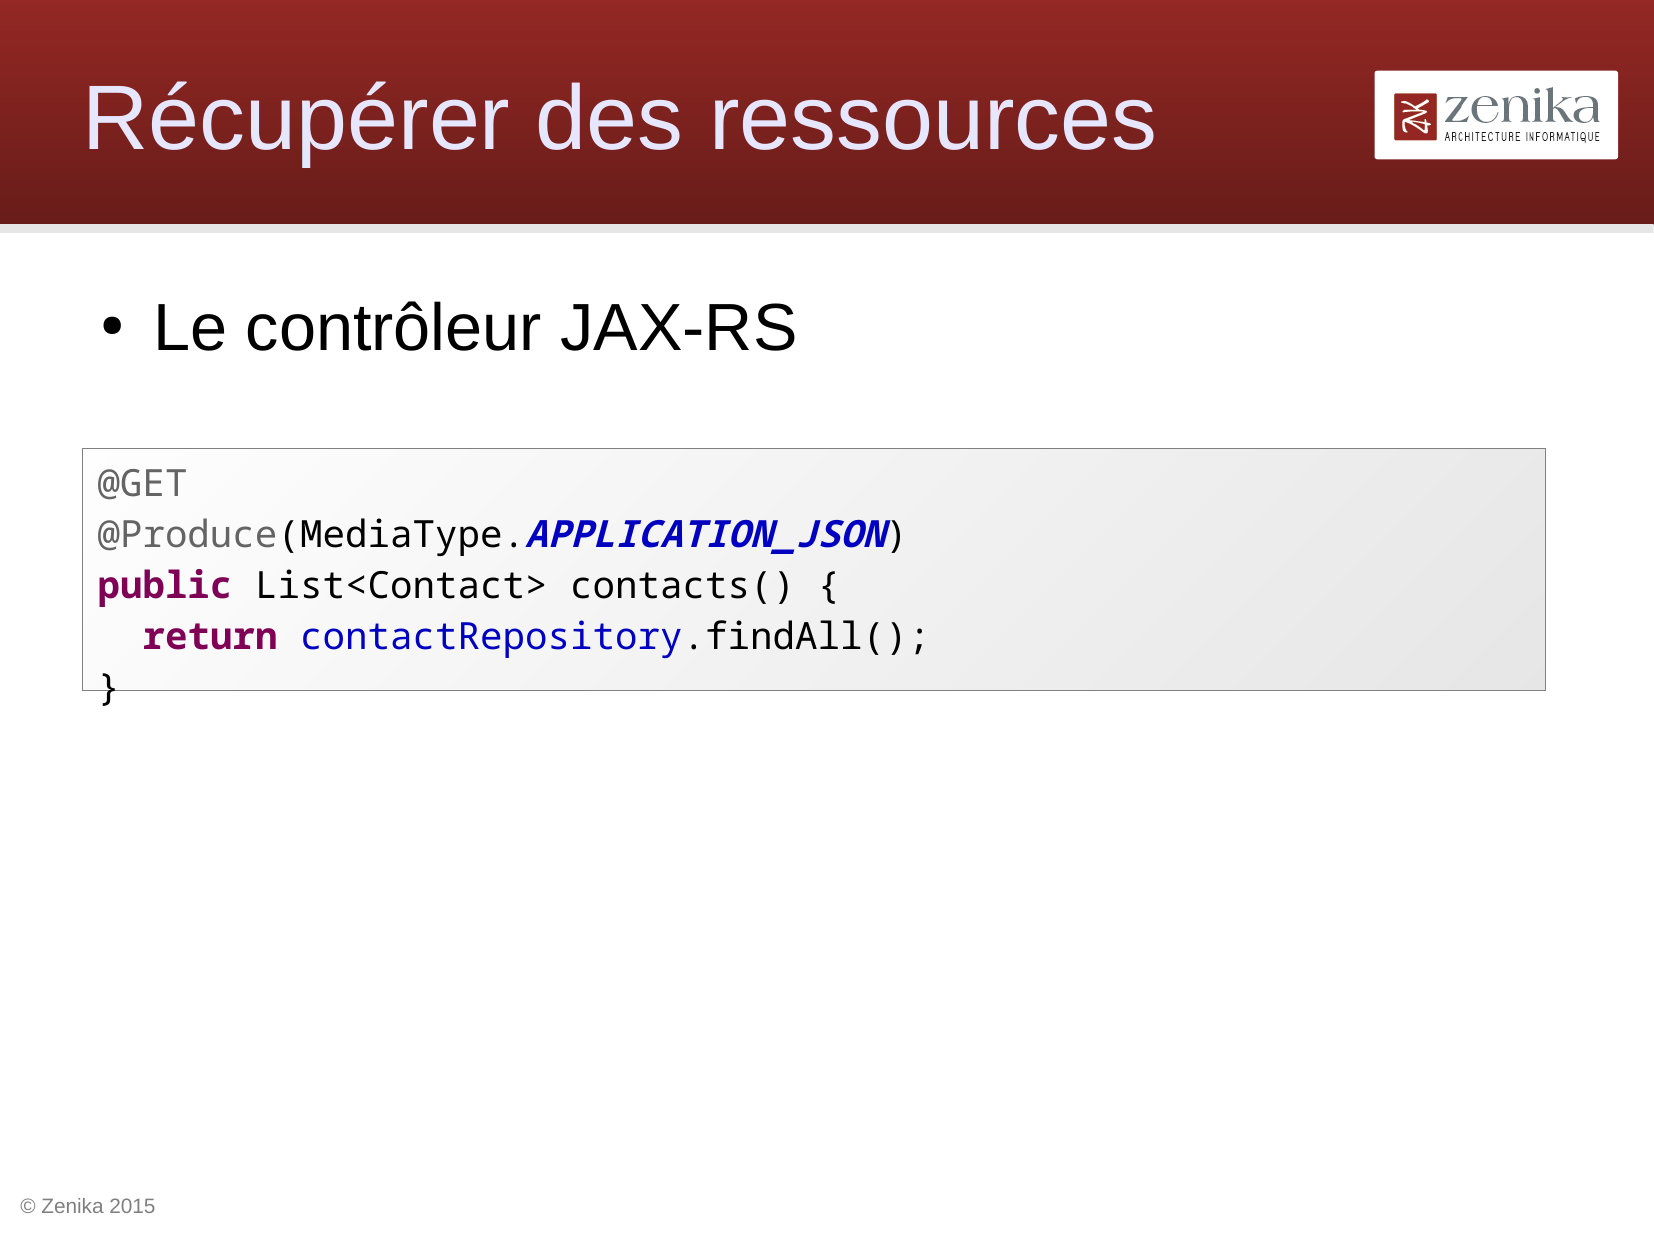

# Récupérer des ressources
Le contrôleur JAX-RS
@GET
@Produce(MediaType.APPLICATION_JSON)
public List<Contact> contacts() {
 return contactRepository.findAll();
}